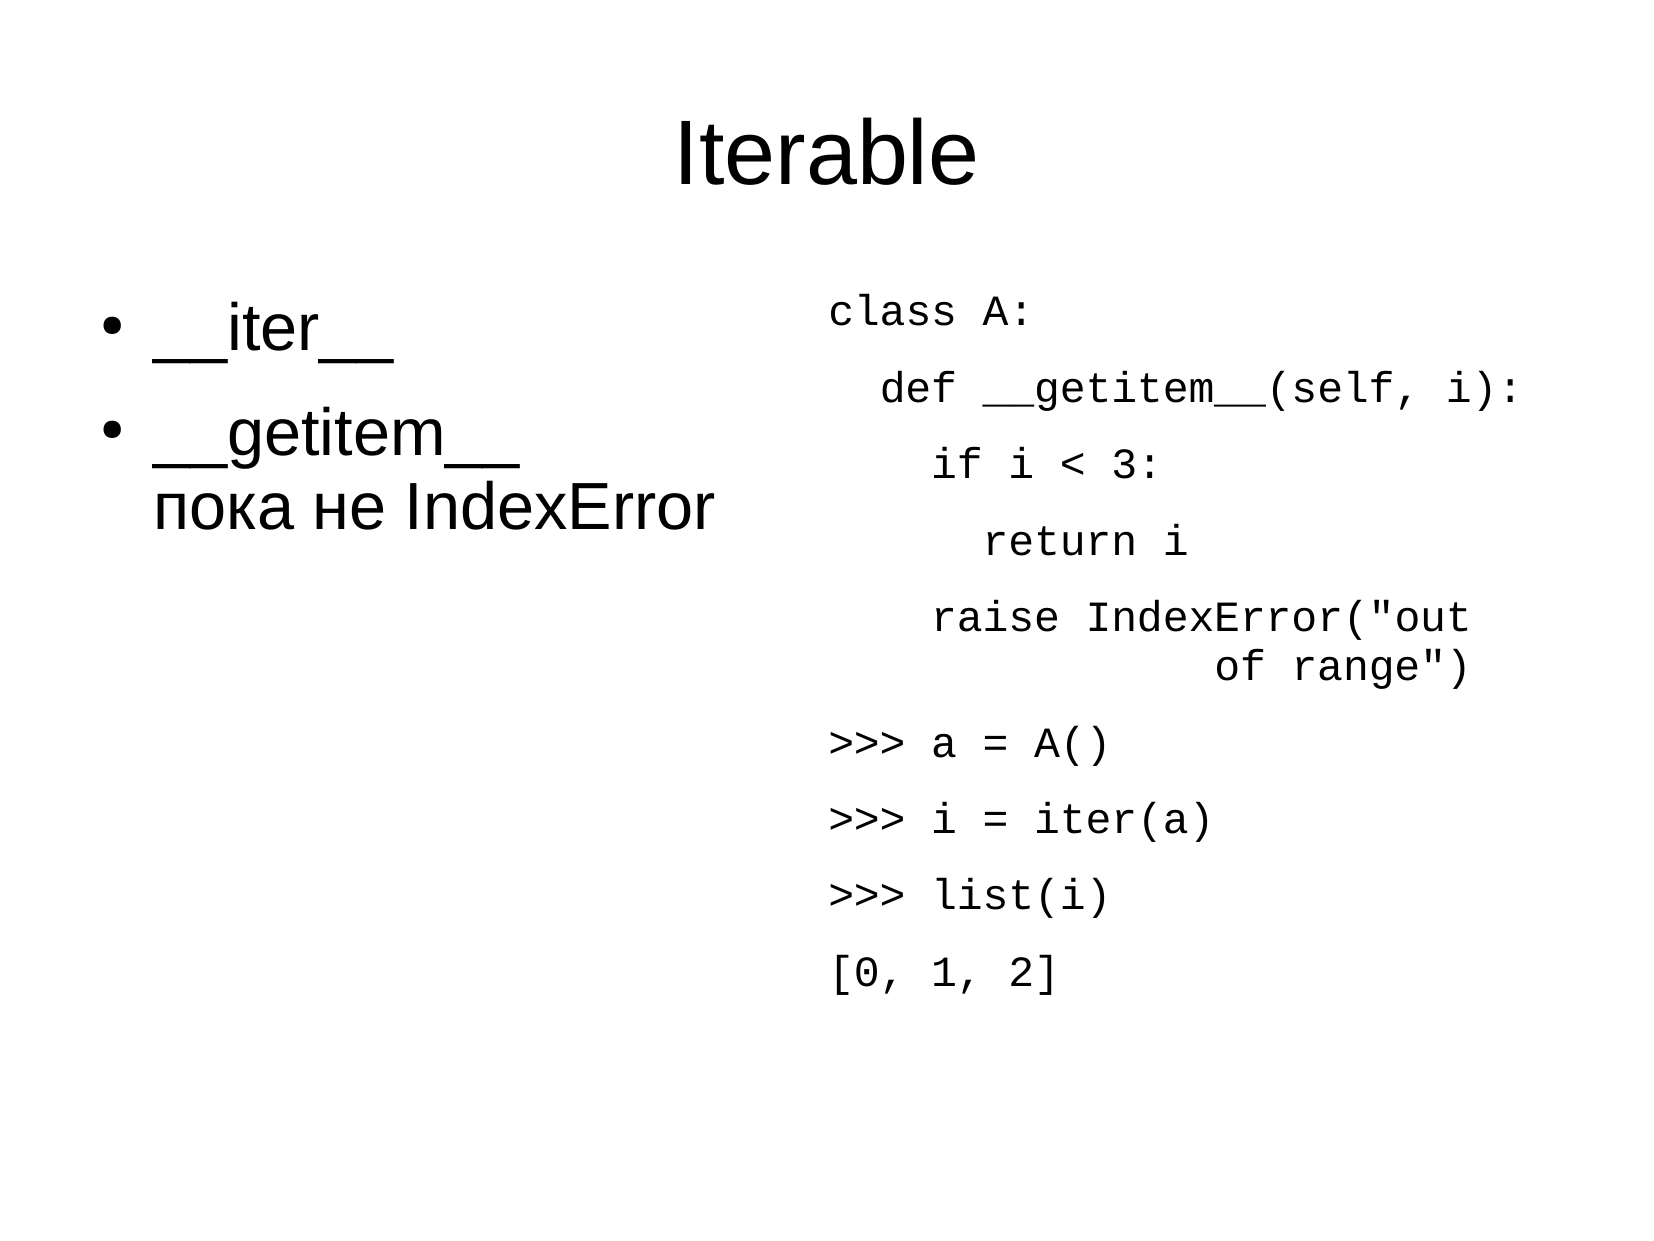

# Iterable
__iter__
__getitem__
пока не IndexError
class A:
 def __getitem__(self, i):
 if i < 3:
 return i
 raise IndexError("out of range")
>>> a = A()
>>> i = iter(a)
>>> list(i)
[0, 1, 2]